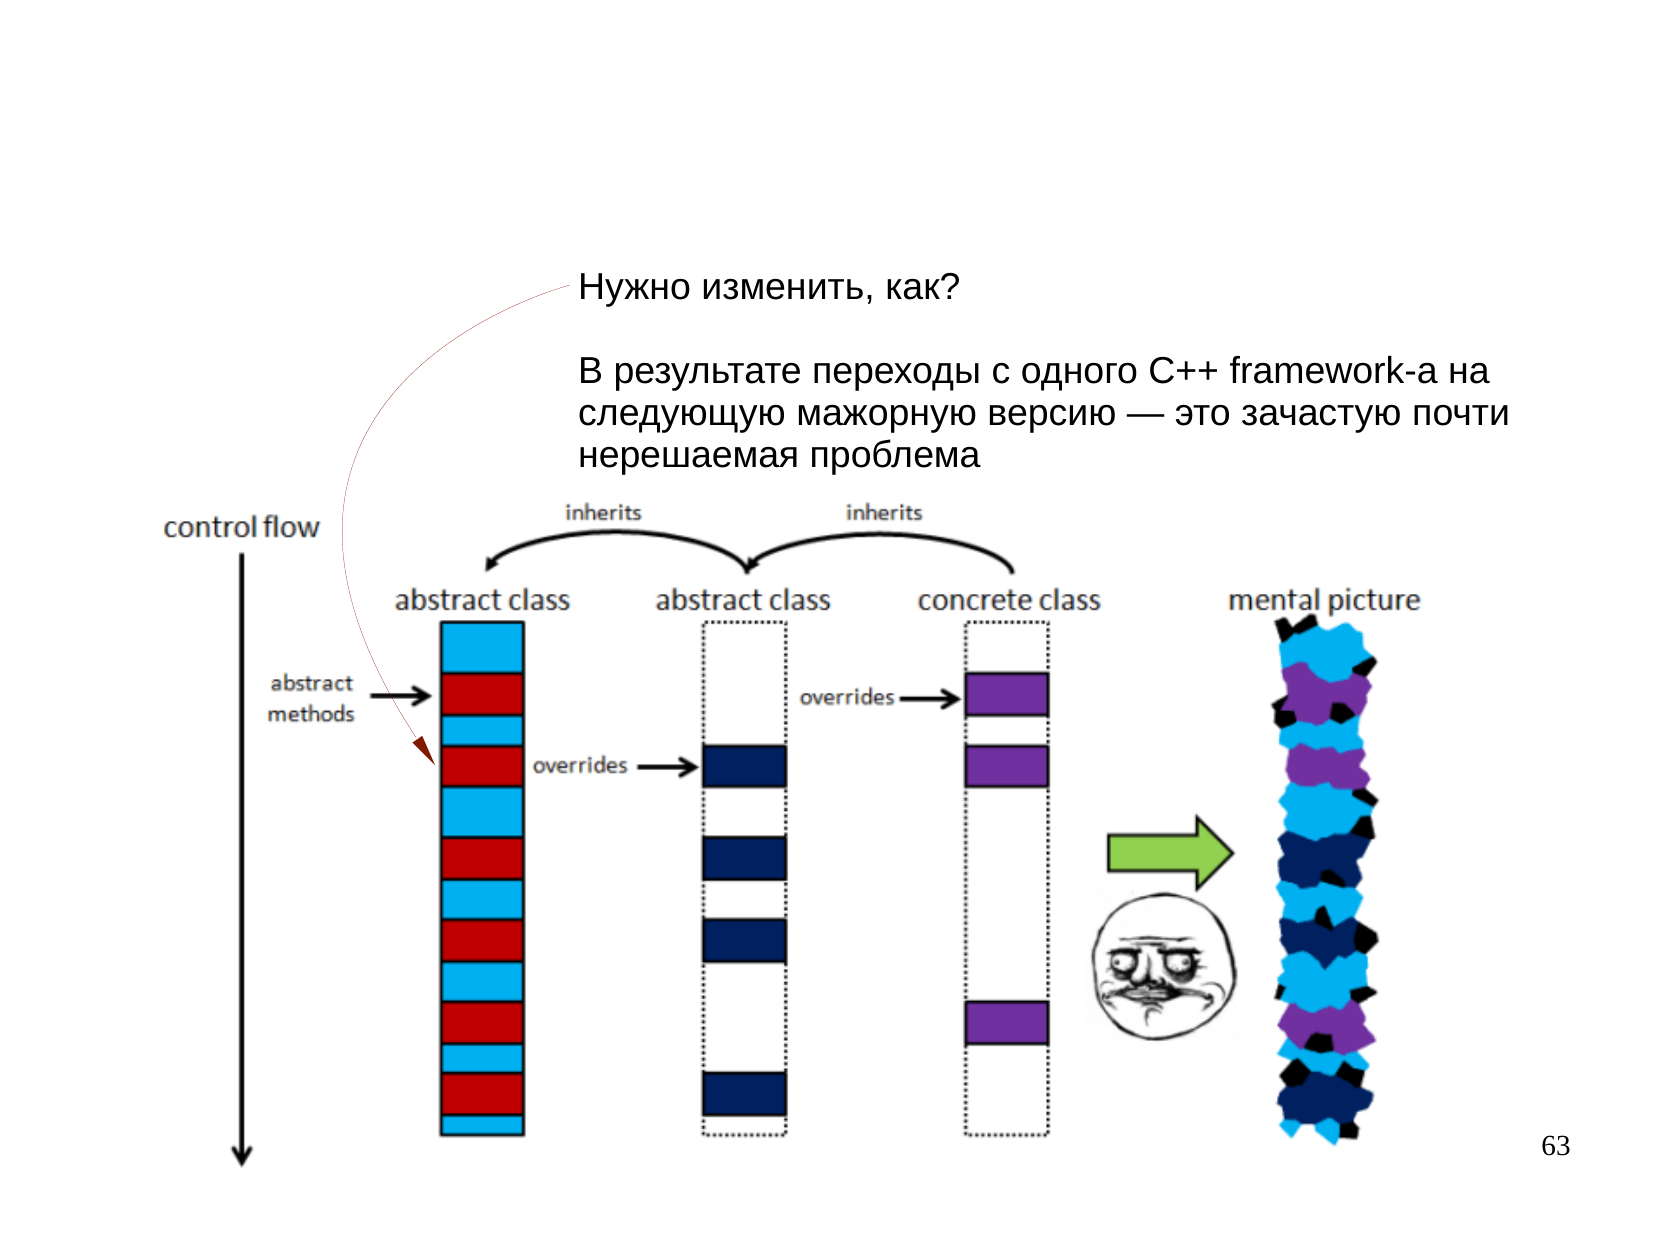

Нужно изменить, как?
В результате переходы с одного C++ framework-а на
следующую мажорную версию — это зачастую почти
нерешаемая проблема
63